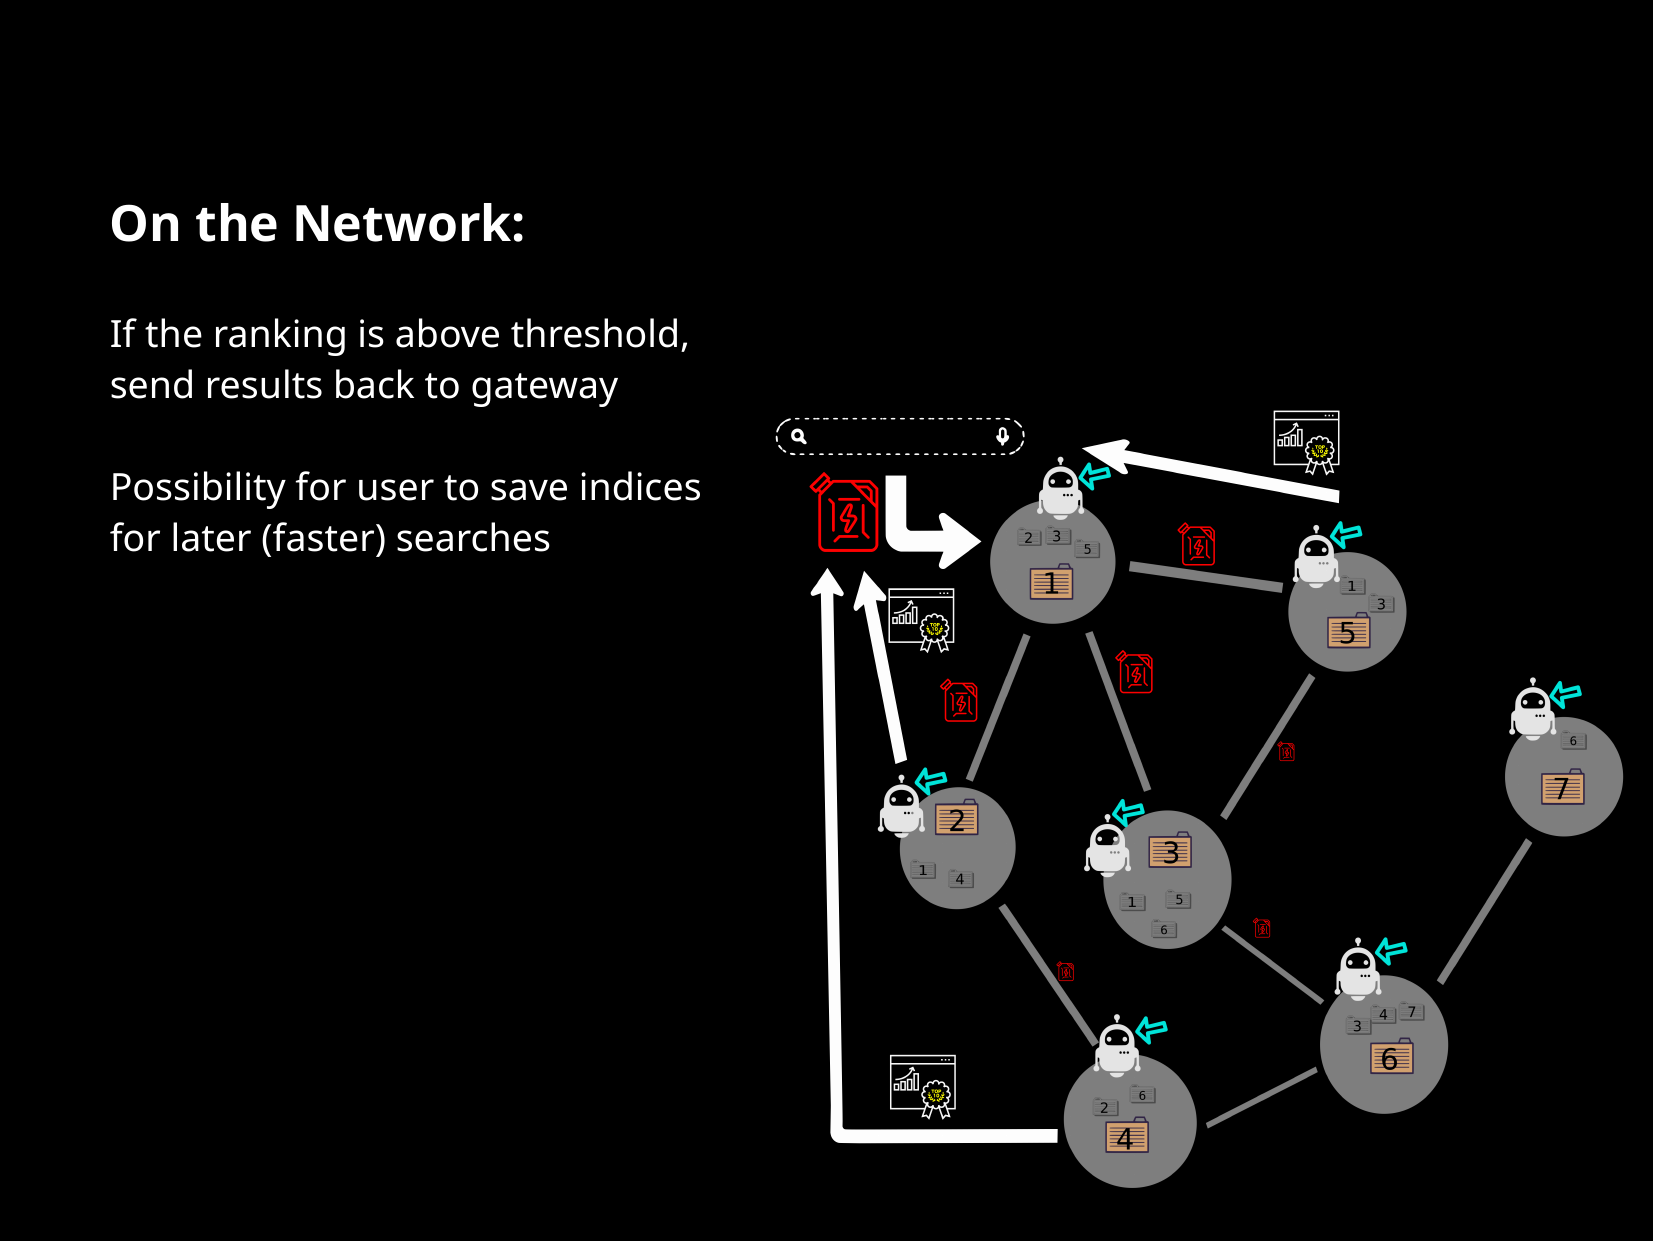

On the Network:
If the ranking is above threshold, send results back to gateway
Possibility for user to save indices
for later (faster) searches